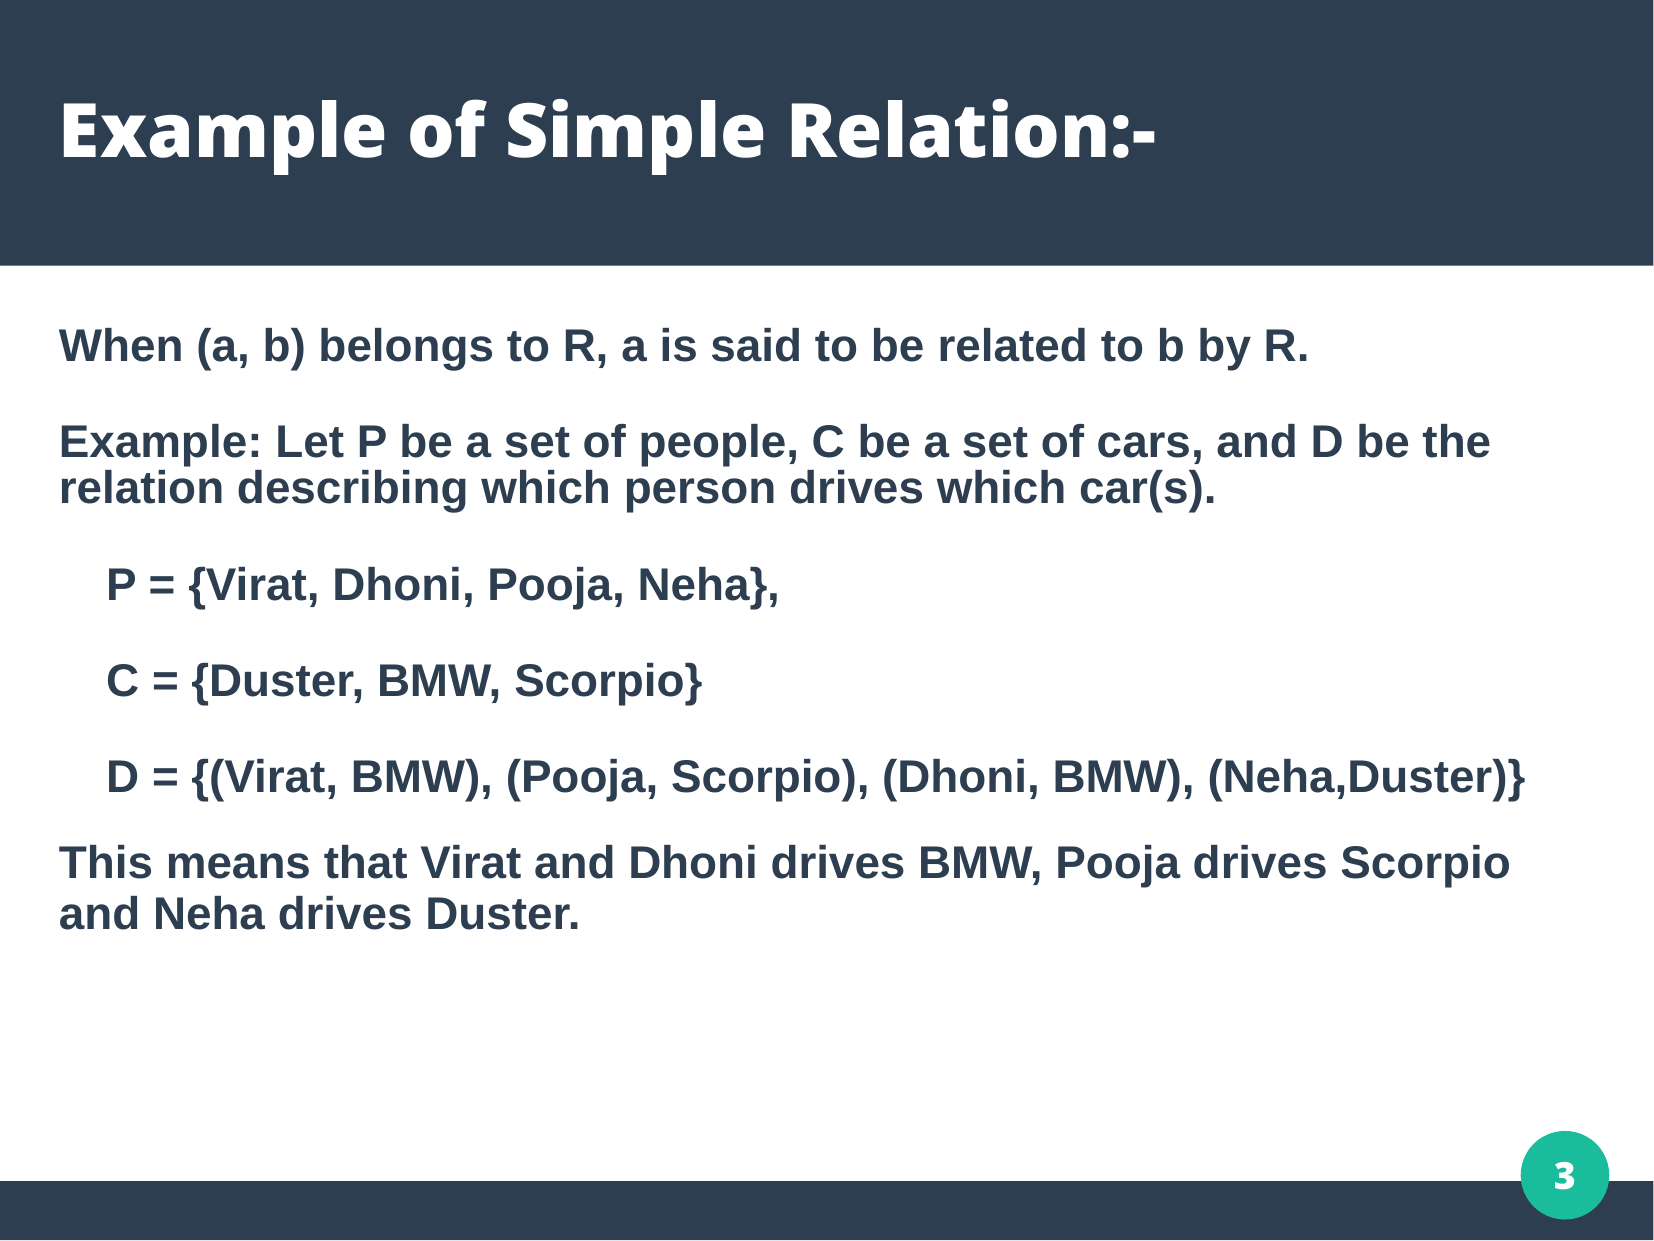

# Example of Simple Relation:-
When (a, b) belongs to R, a is said to be related to b by R.
Example: Let P be a set of people, C be a set of cars, and D be the relation describing which person drives which car(s).
P = {Virat, Dhoni, Pooja, Neha},
C = {Duster, BMW, Scorpio}
D = {(Virat, BMW), (Pooja, Scorpio), (Dhoni, BMW), (Neha,Duster)}
This means that Virat and Dhoni drives BMW, Pooja drives Scorpio and Neha drives Duster.
3